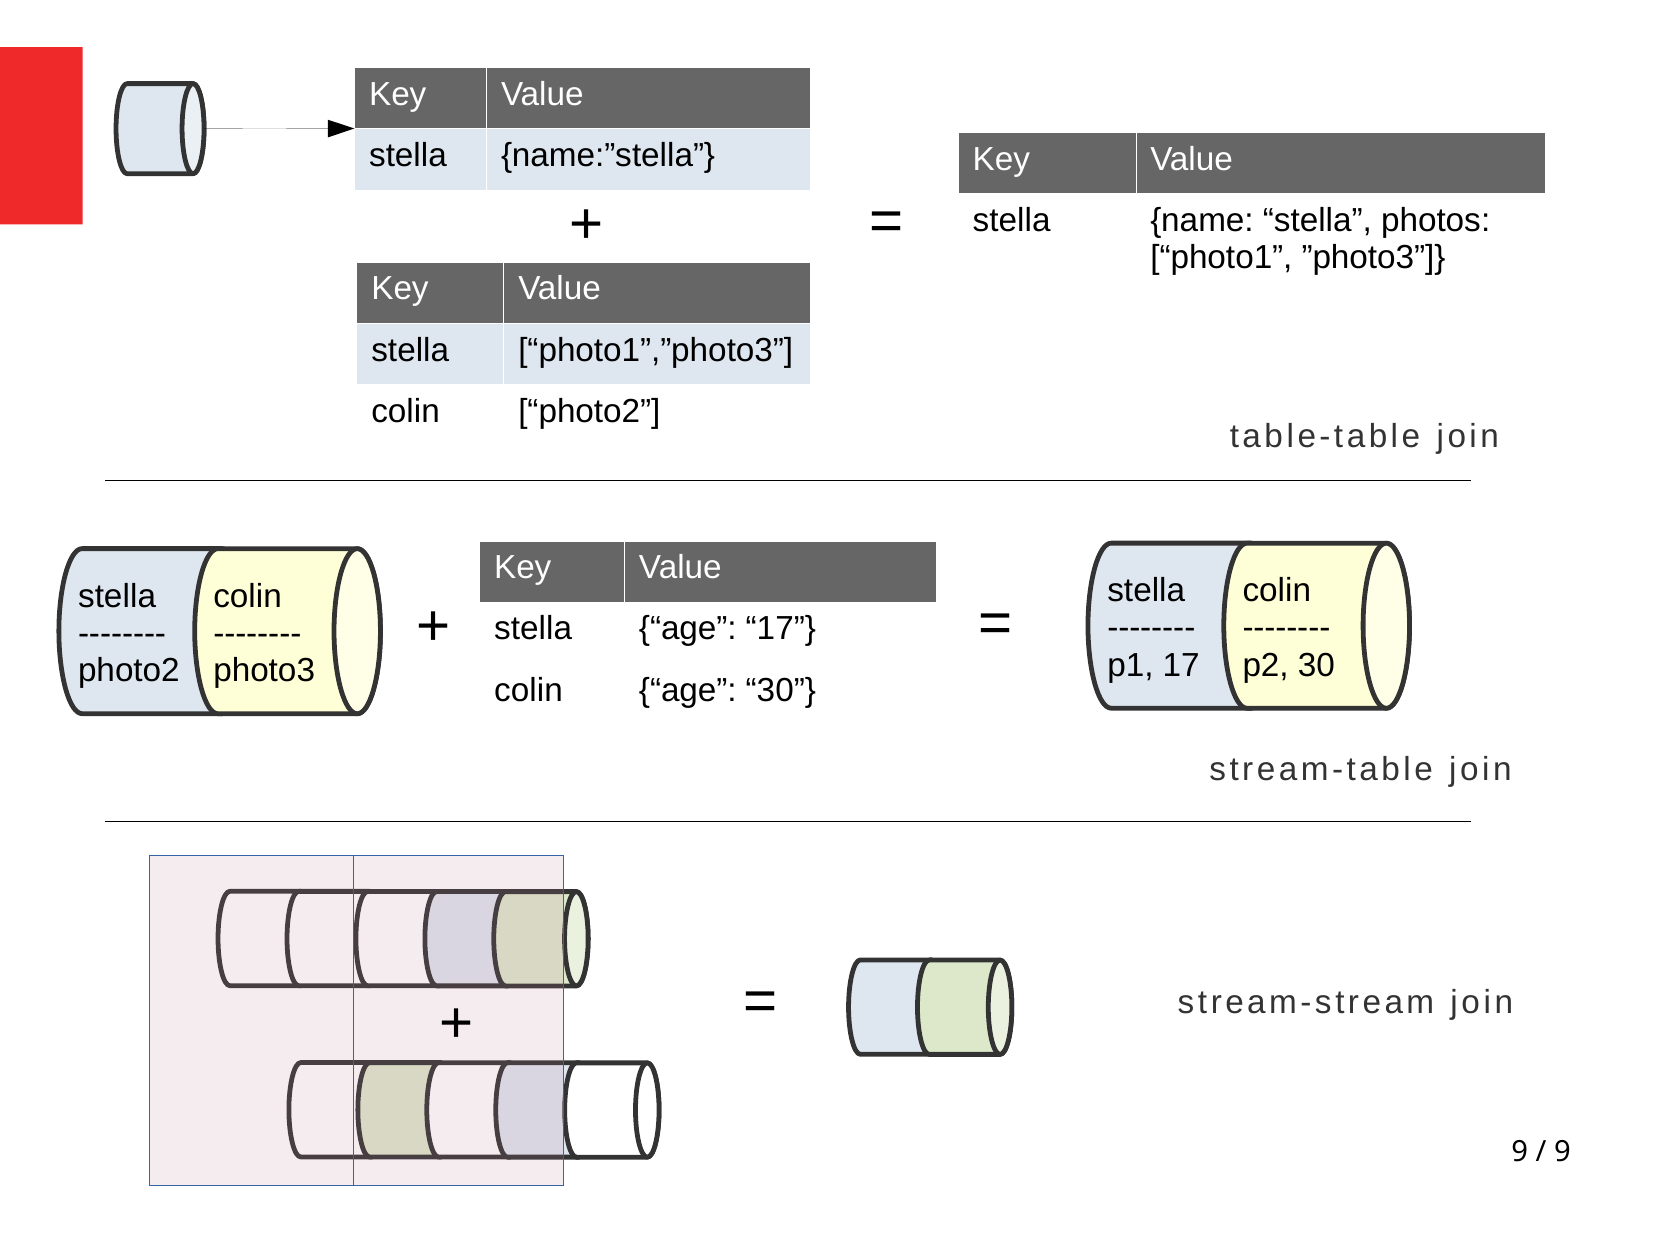

| Key | Value |
| --- | --- |
| stella | {name:”stella”} |
| Key | Value |
| --- | --- |
| stella | {name: “stella”, photos: [“photo1”, ”photo3”]} |
=
+
| Key | Value |
| --- | --- |
| stella | [“photo1”,”photo3”] |
| colin | [“photo2”] |
table-table join
| Key | Value |
| --- | --- |
| stella | {“age”: “17”} |
| colin | {“age”: “30”} |
stella
--------
p1, 17
colin
--------
p2, 30
stella
--------
photo2
colin
--------
photo3
=
+
+
+
stream-table join
=
stream-stream join
+
9